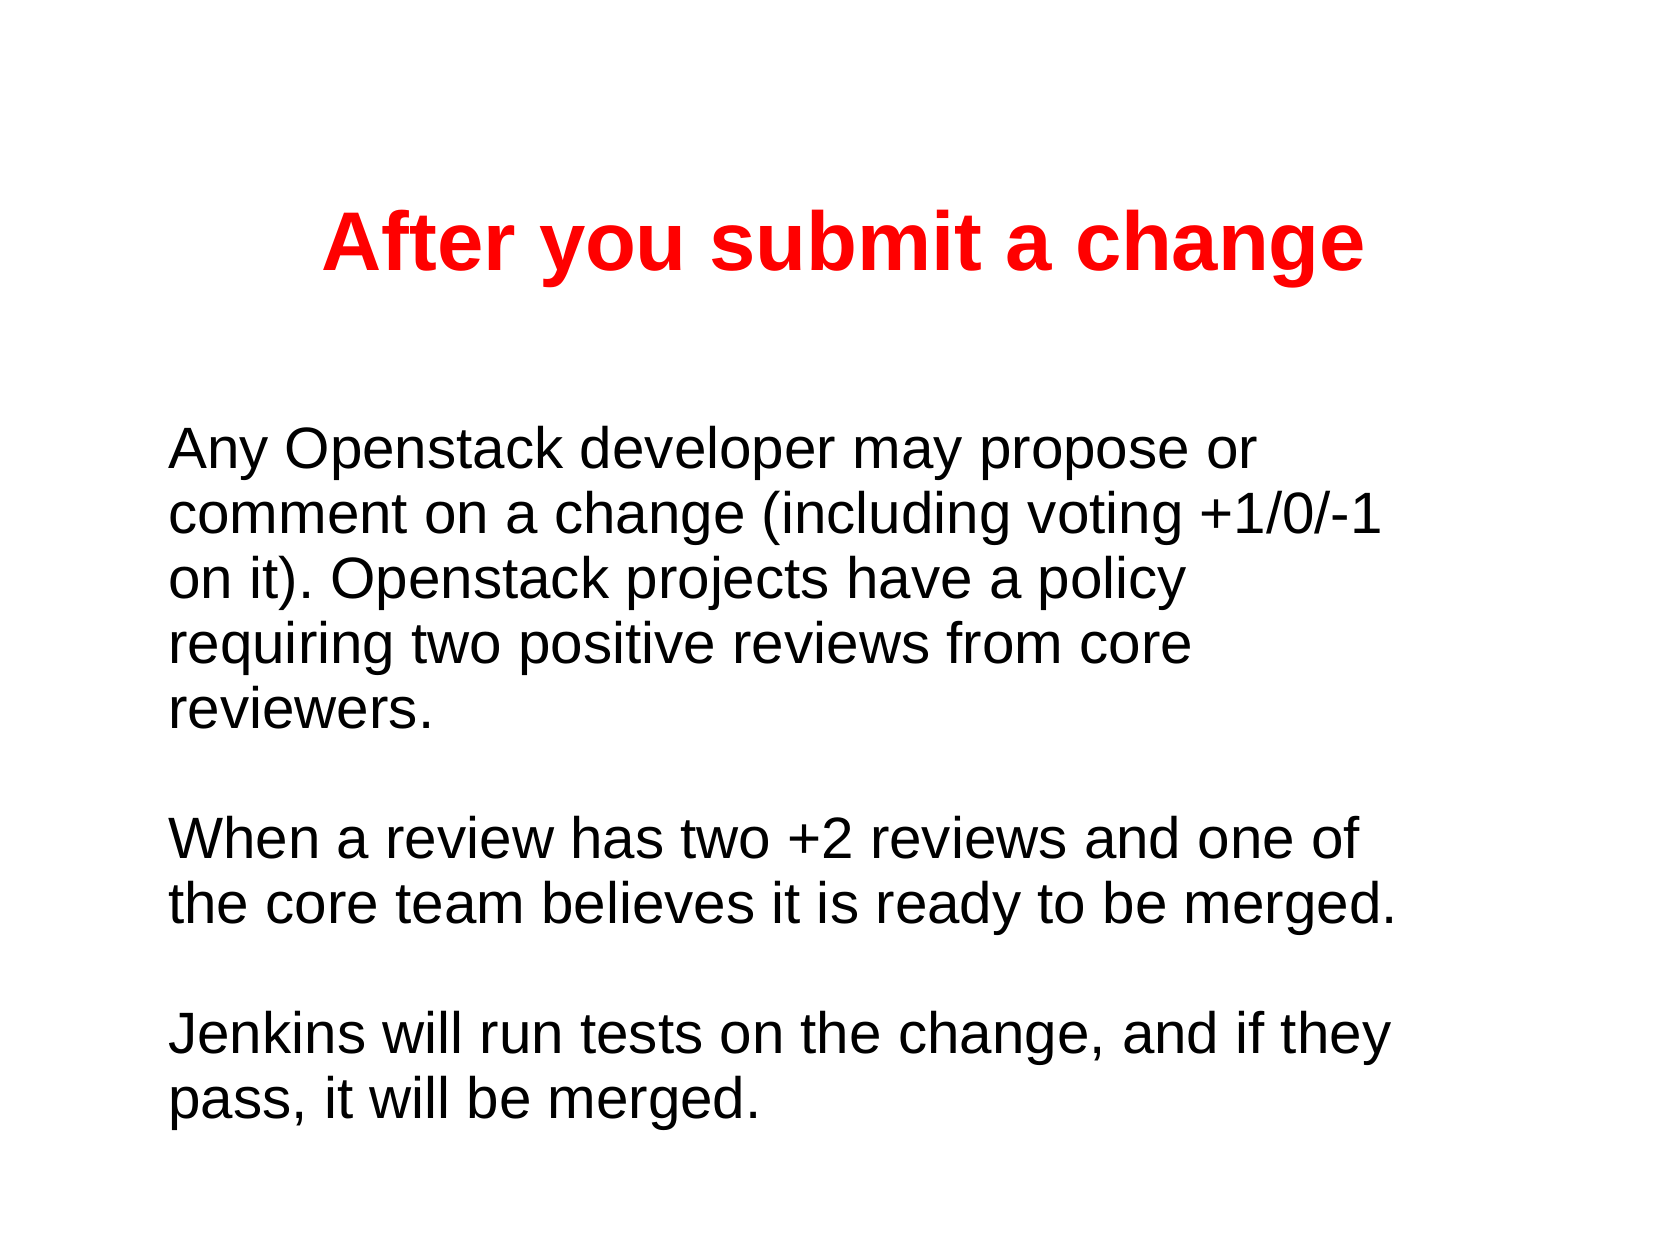

After you submit a change
Any Openstack developer may propose or comment on a change (including voting +1/0/-1 on it). Openstack projects have a policy requiring two positive reviews from core reviewers.
When a review has two +2 reviews and one of the core team believes it is ready to be merged.
Jenkins will run tests on the change, and if they pass, it will be merged.